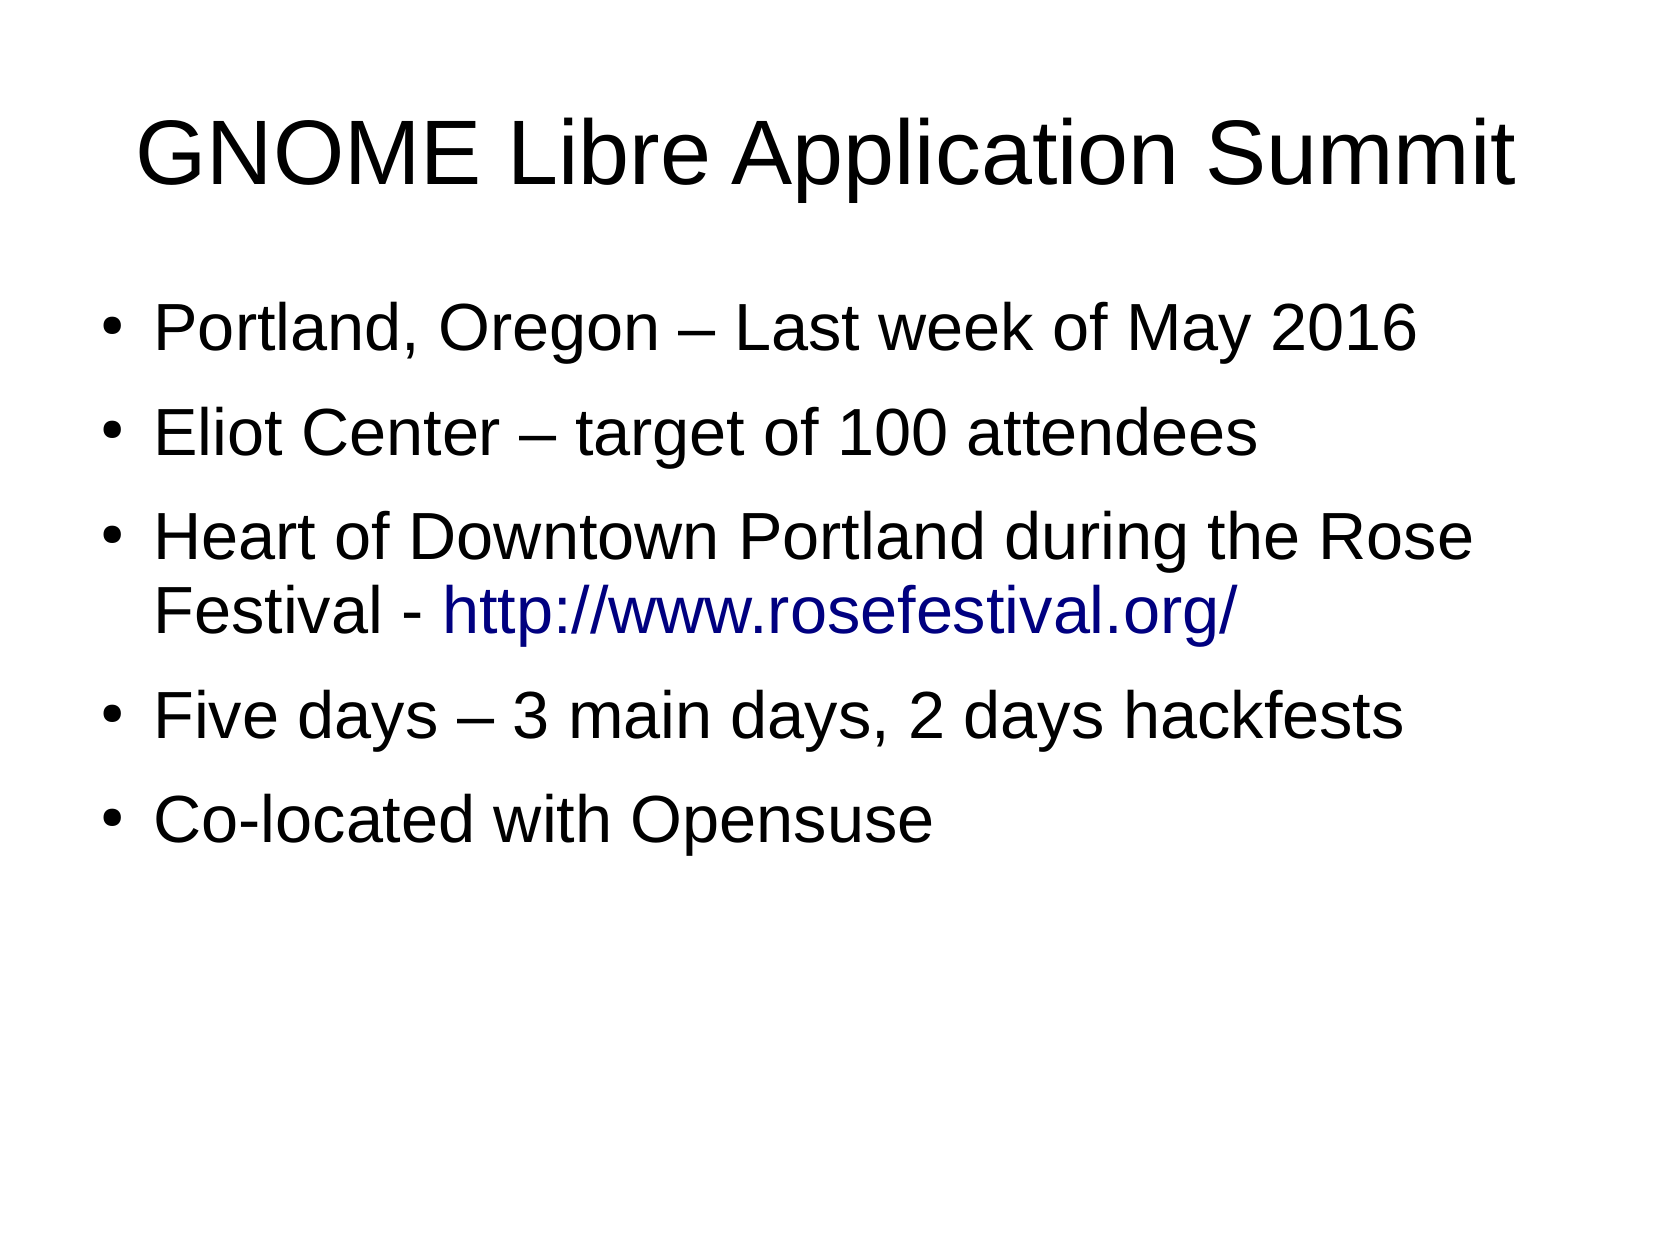

# GNOME Libre Application Summit
Portland, Oregon – Last week of May 2016
Eliot Center – target of 100 attendees
Heart of Downtown Portland during the Rose Festival - http://www.rosefestival.org/
Five days – 3 main days, 2 days hackfests
Co-located with Opensuse